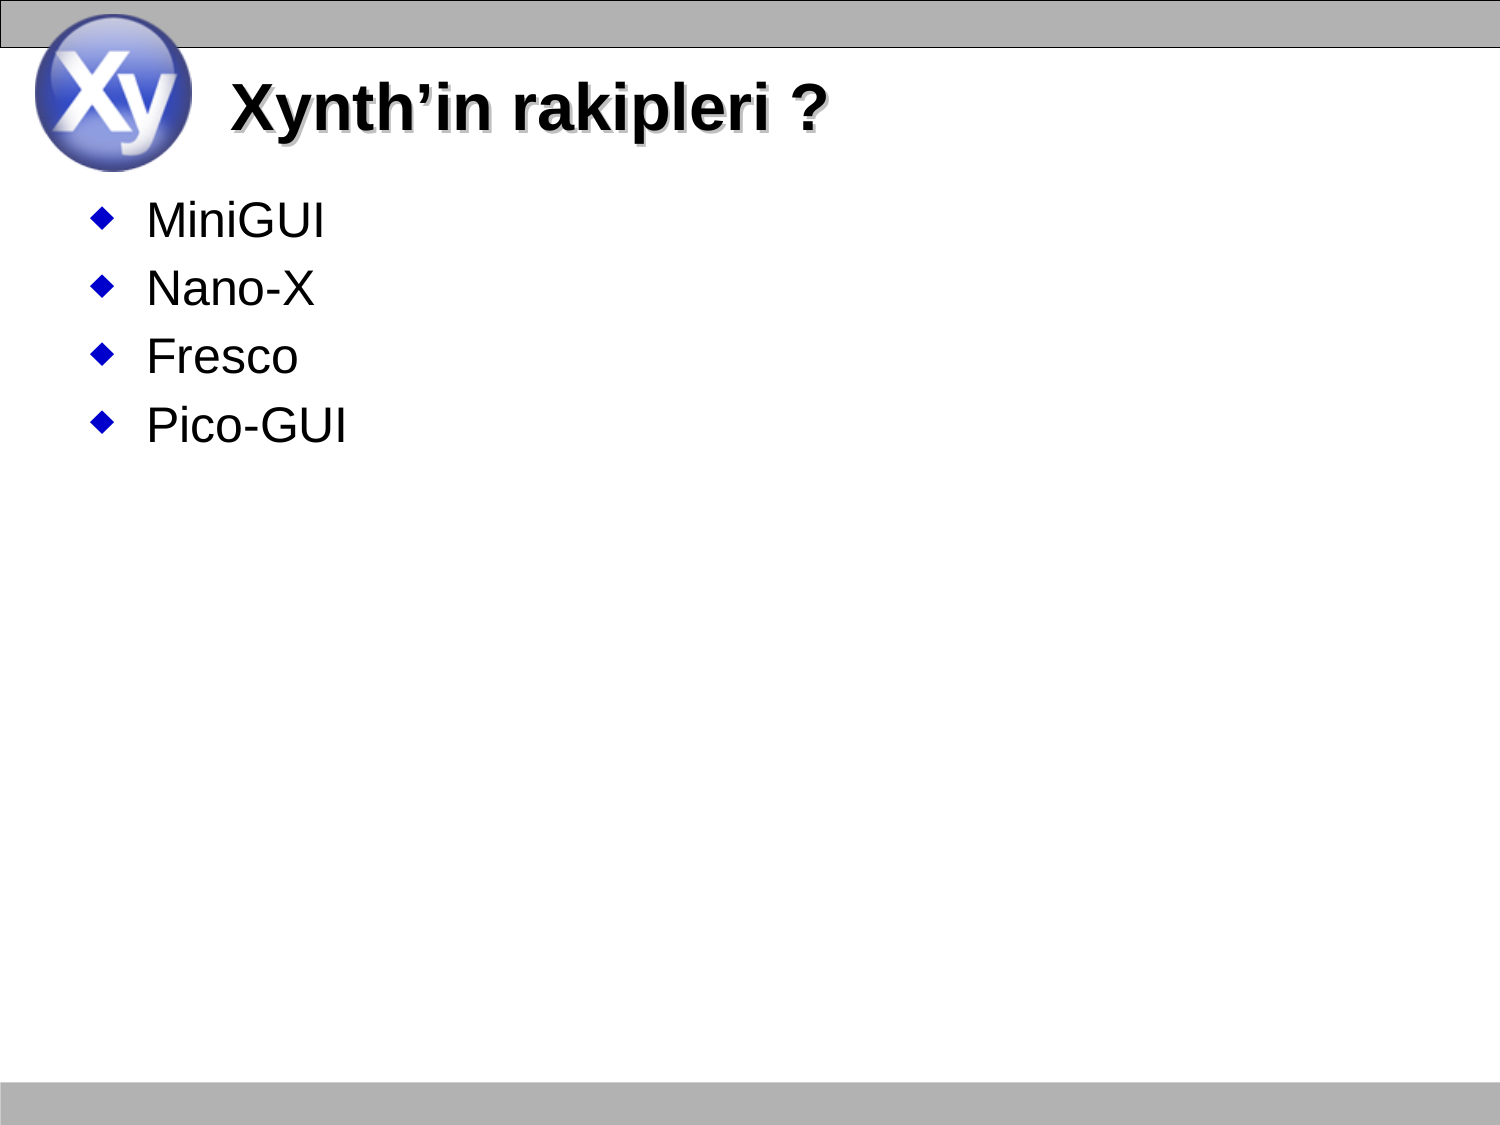

# Xynth’in rakipleri ?
MiniGUI
Nano-X
Fresco
Pico-GUI